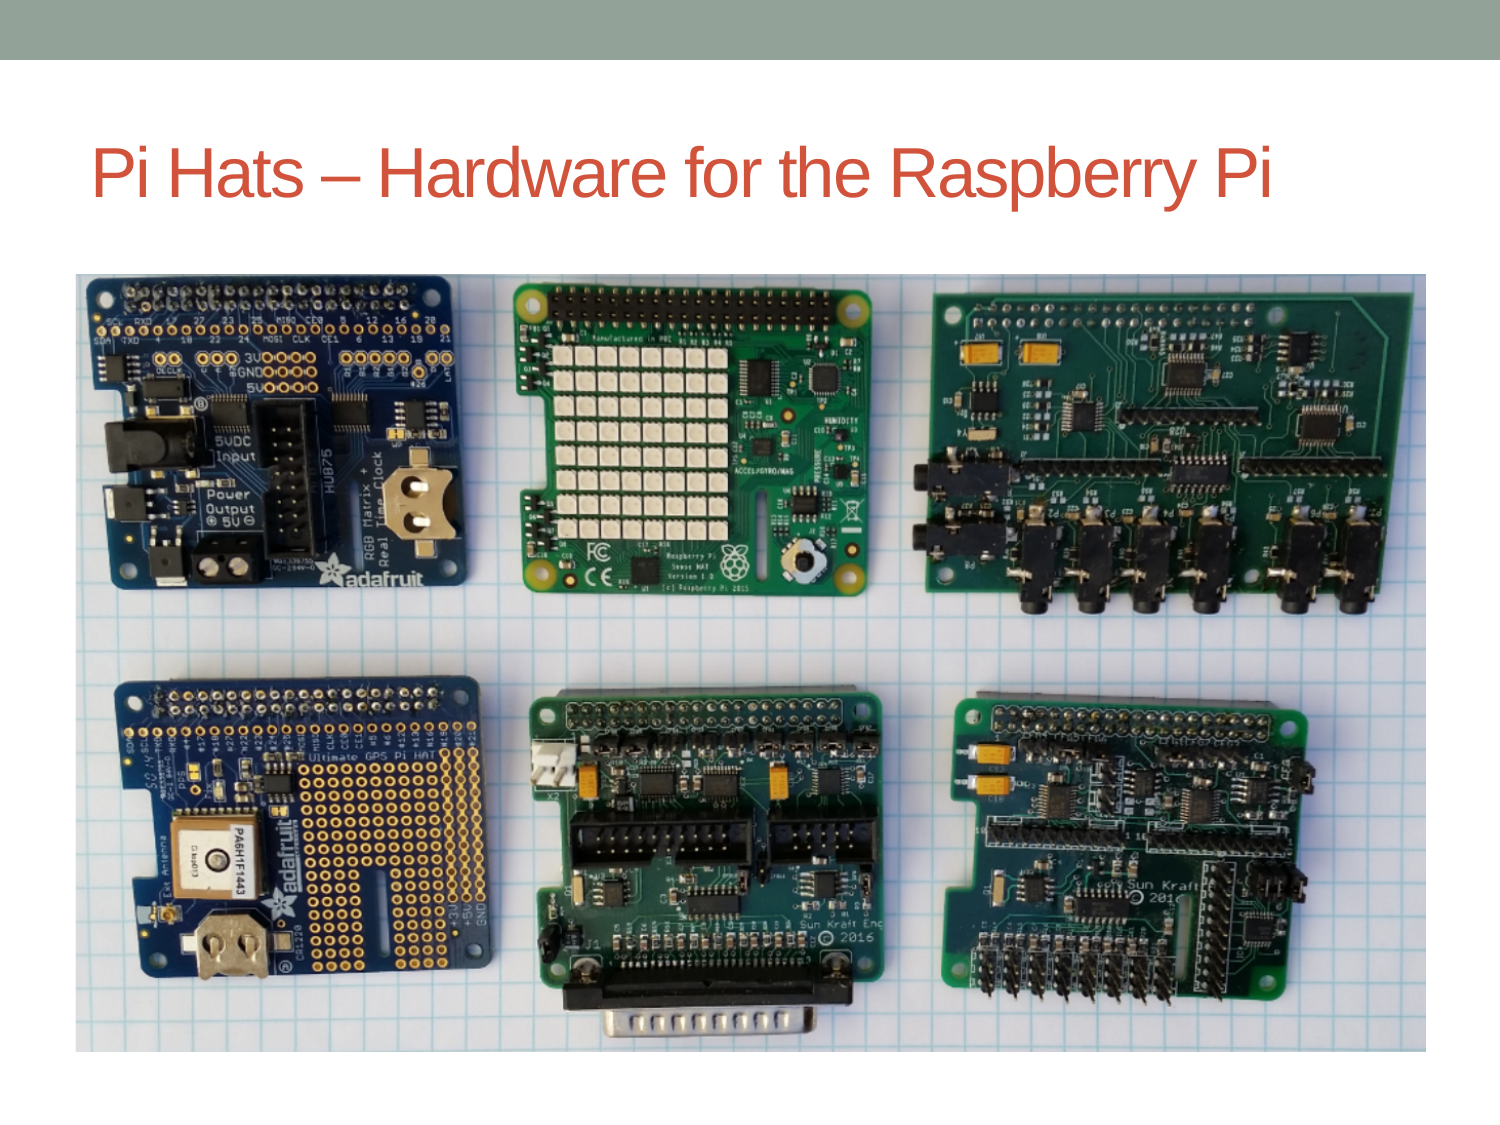

# Pi Hats – Hardware for the Raspberry Pi